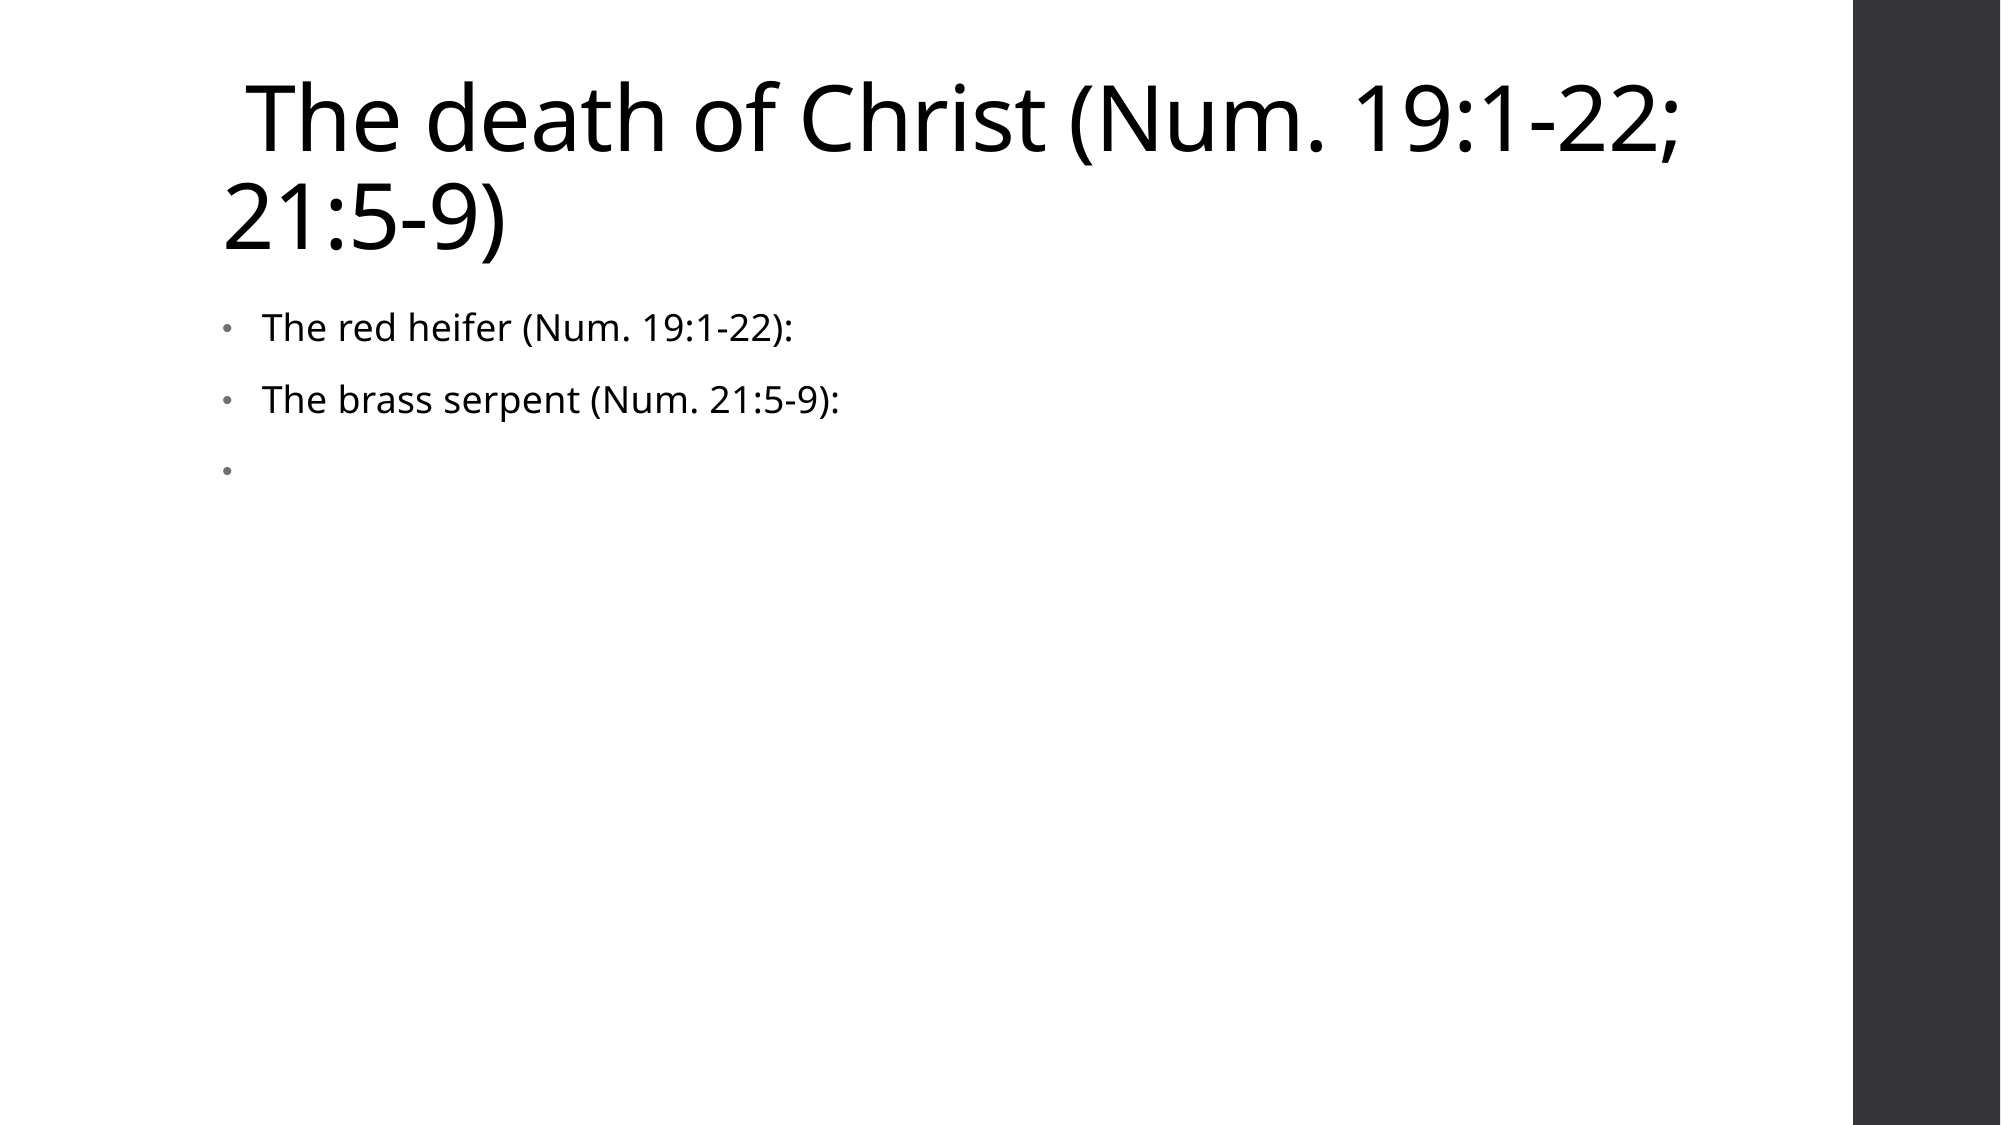

# The death of Christ (Num. 19:1-22; 21:5-9)
 The red heifer (Num. 19:1-22):
 The brass serpent (Num. 21:5-9):